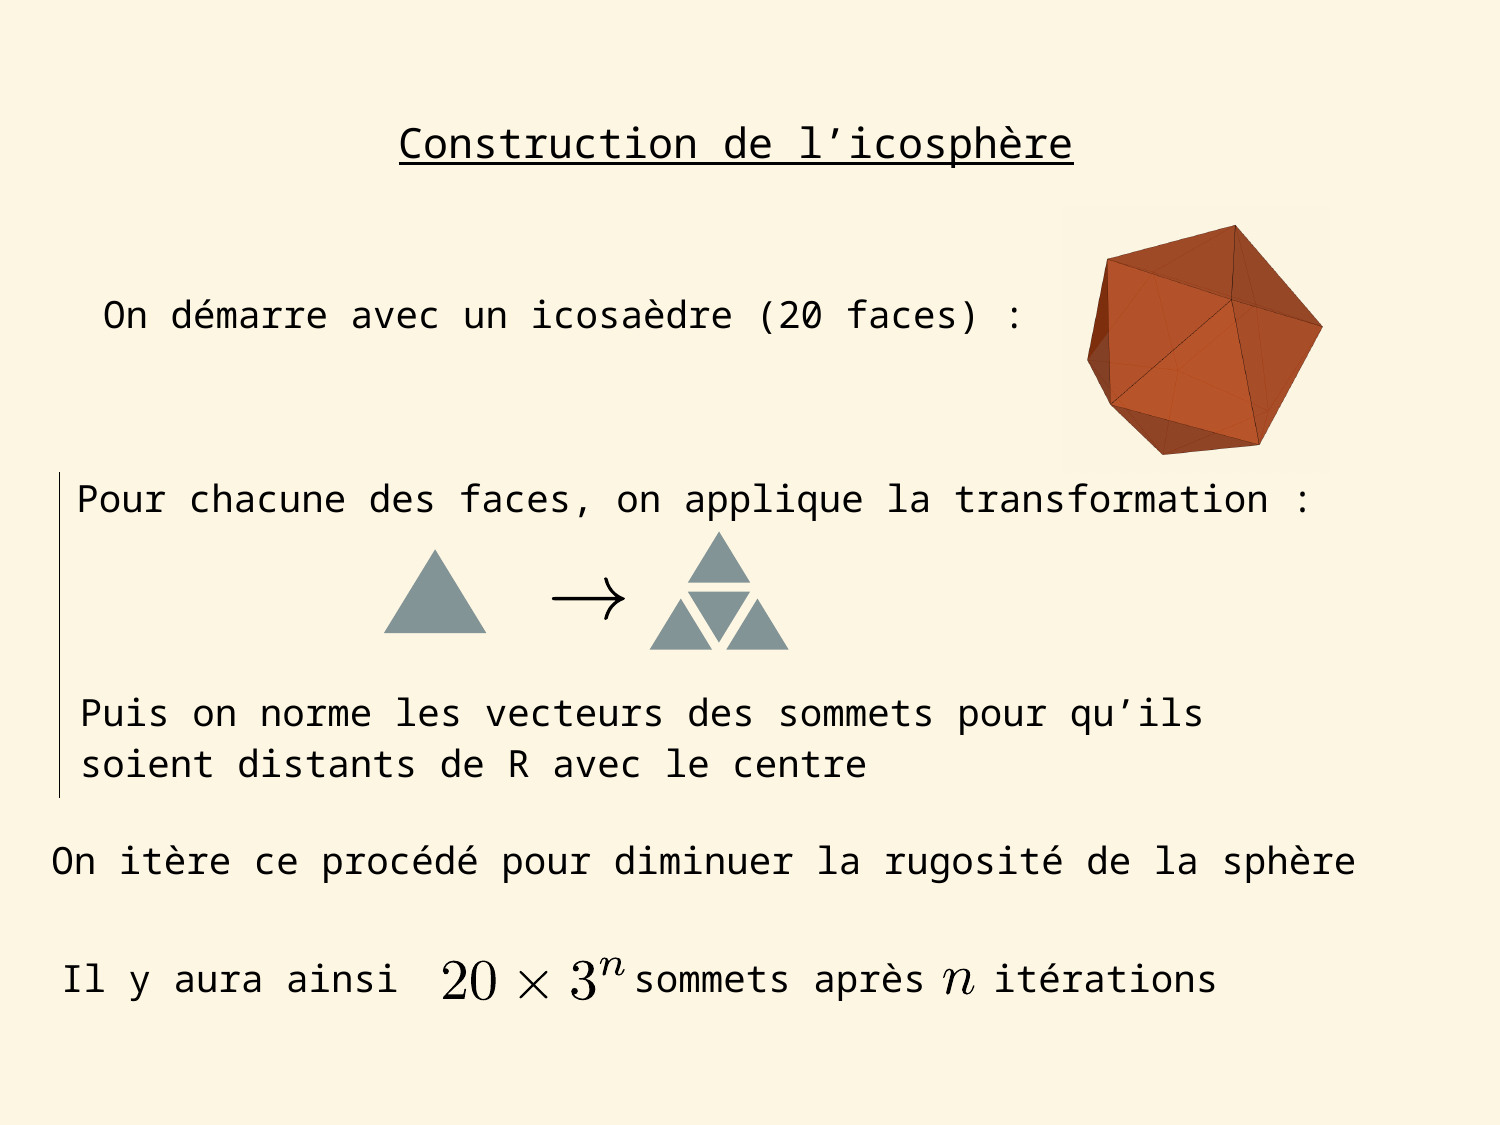

Construction de l’icosphère
On démarre avec un icosaèdre (20 faces) :
Pour chacune des faces, on applique la transformation :
Puis on norme les vecteurs des sommets pour qu’ils soient distants de R avec le centre
On itère ce procédé pour diminuer la rugosité de la sphère
Il y aura ainsi
sommets après itérations